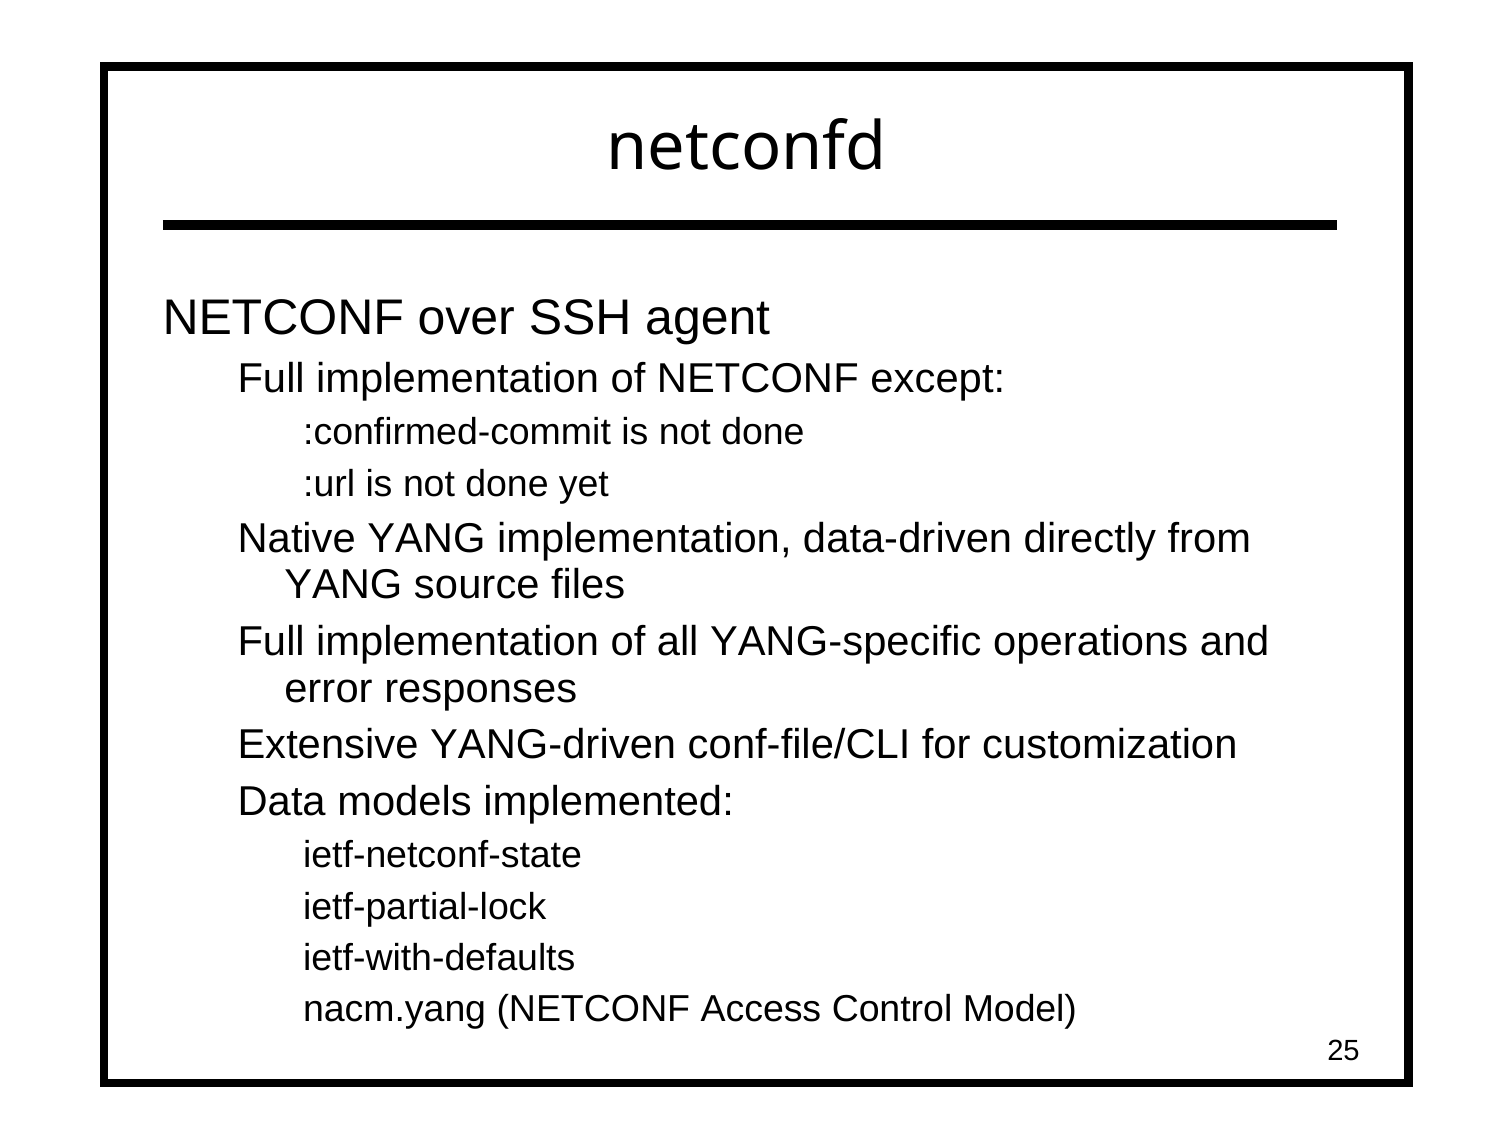

# netconfd
NETCONF over SSH agent
Full implementation of NETCONF except:
:confirmed-commit is not done
:url is not done yet
Native YANG implementation, data-driven directly from YANG source files
Full implementation of all YANG-specific operations and error responses
Extensive YANG-driven conf-file/CLI for customization
Data models implemented:
ietf-netconf-state
ietf-partial-lock
ietf-with-defaults
nacm.yang (NETCONF Access Control Model)
25